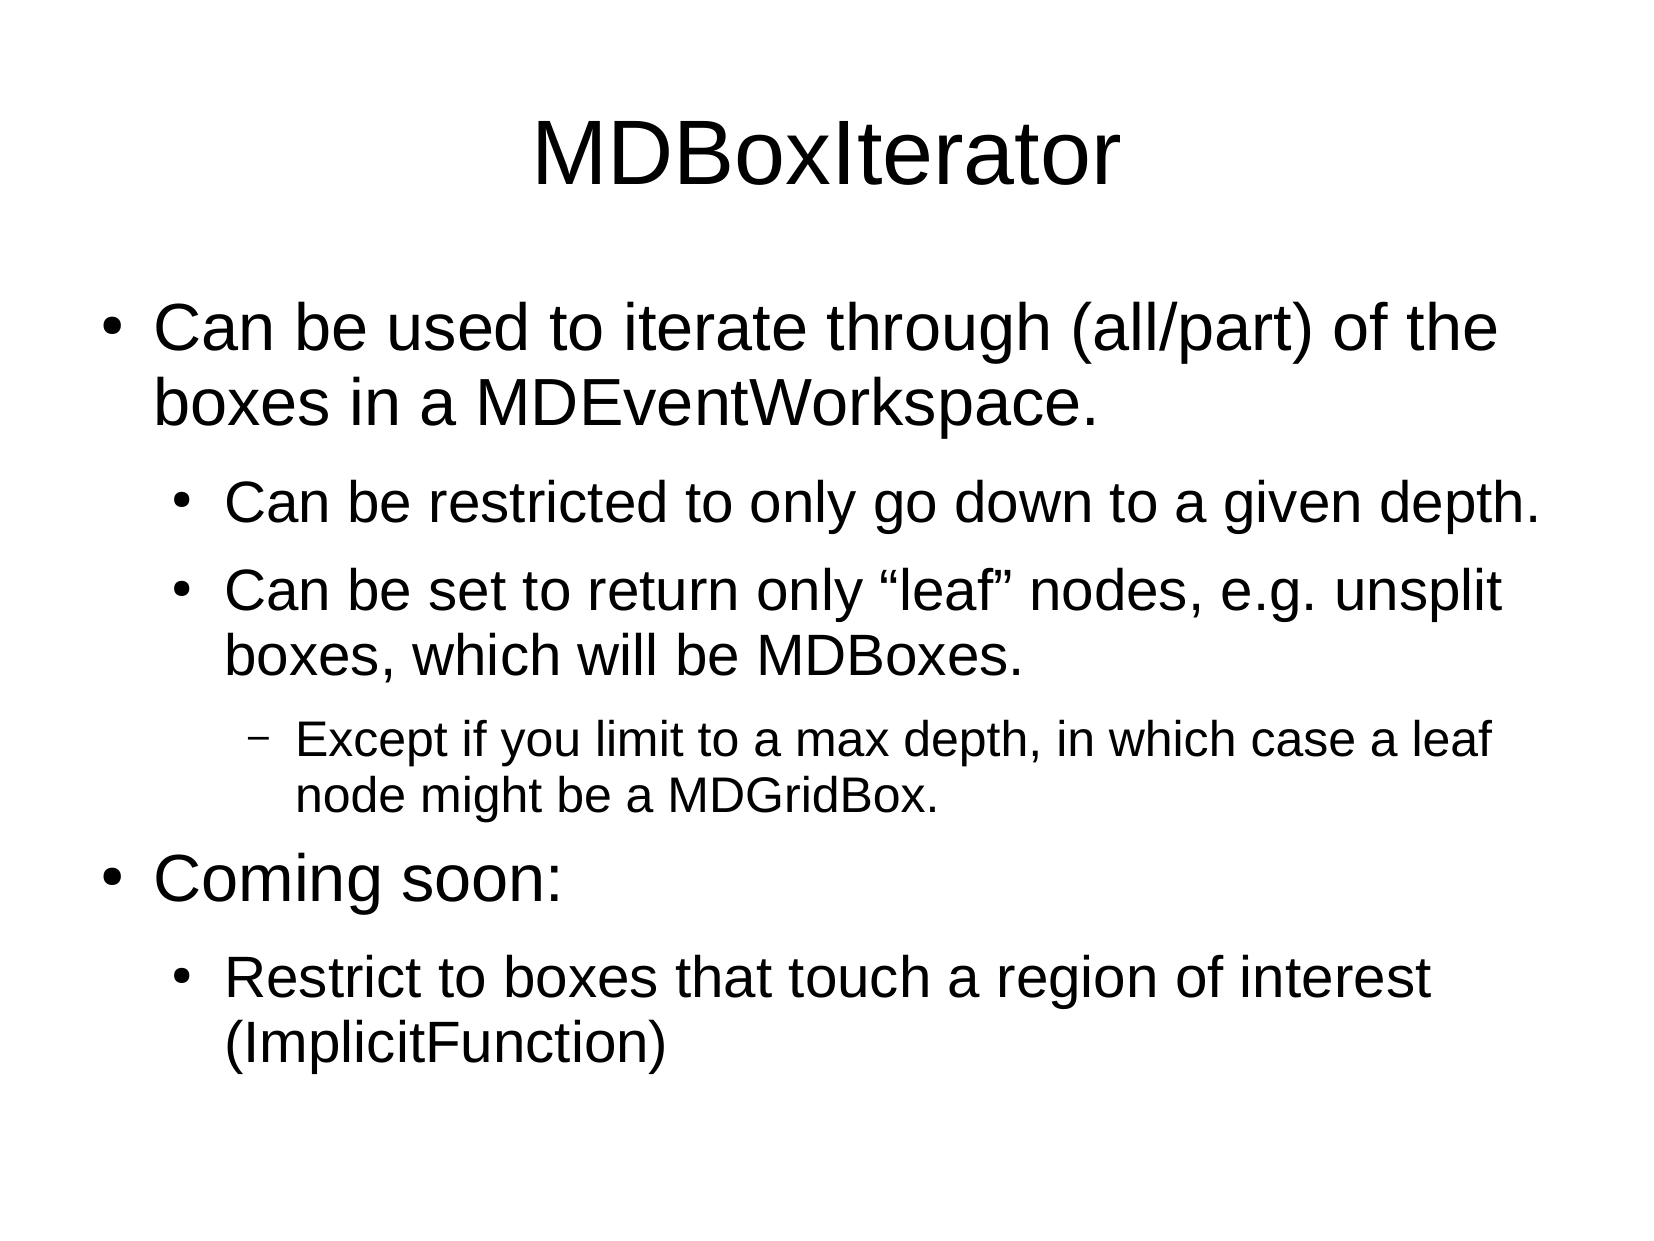

# MDBoxIterator
Can be used to iterate through (all/part) of the boxes in a MDEventWorkspace.
Can be restricted to only go down to a given depth.
Can be set to return only “leaf” nodes, e.g. unsplit boxes, which will be MDBoxes.
Except if you limit to a max depth, in which case a leaf node might be a MDGridBox.
Coming soon:
Restrict to boxes that touch a region of interest (ImplicitFunction)